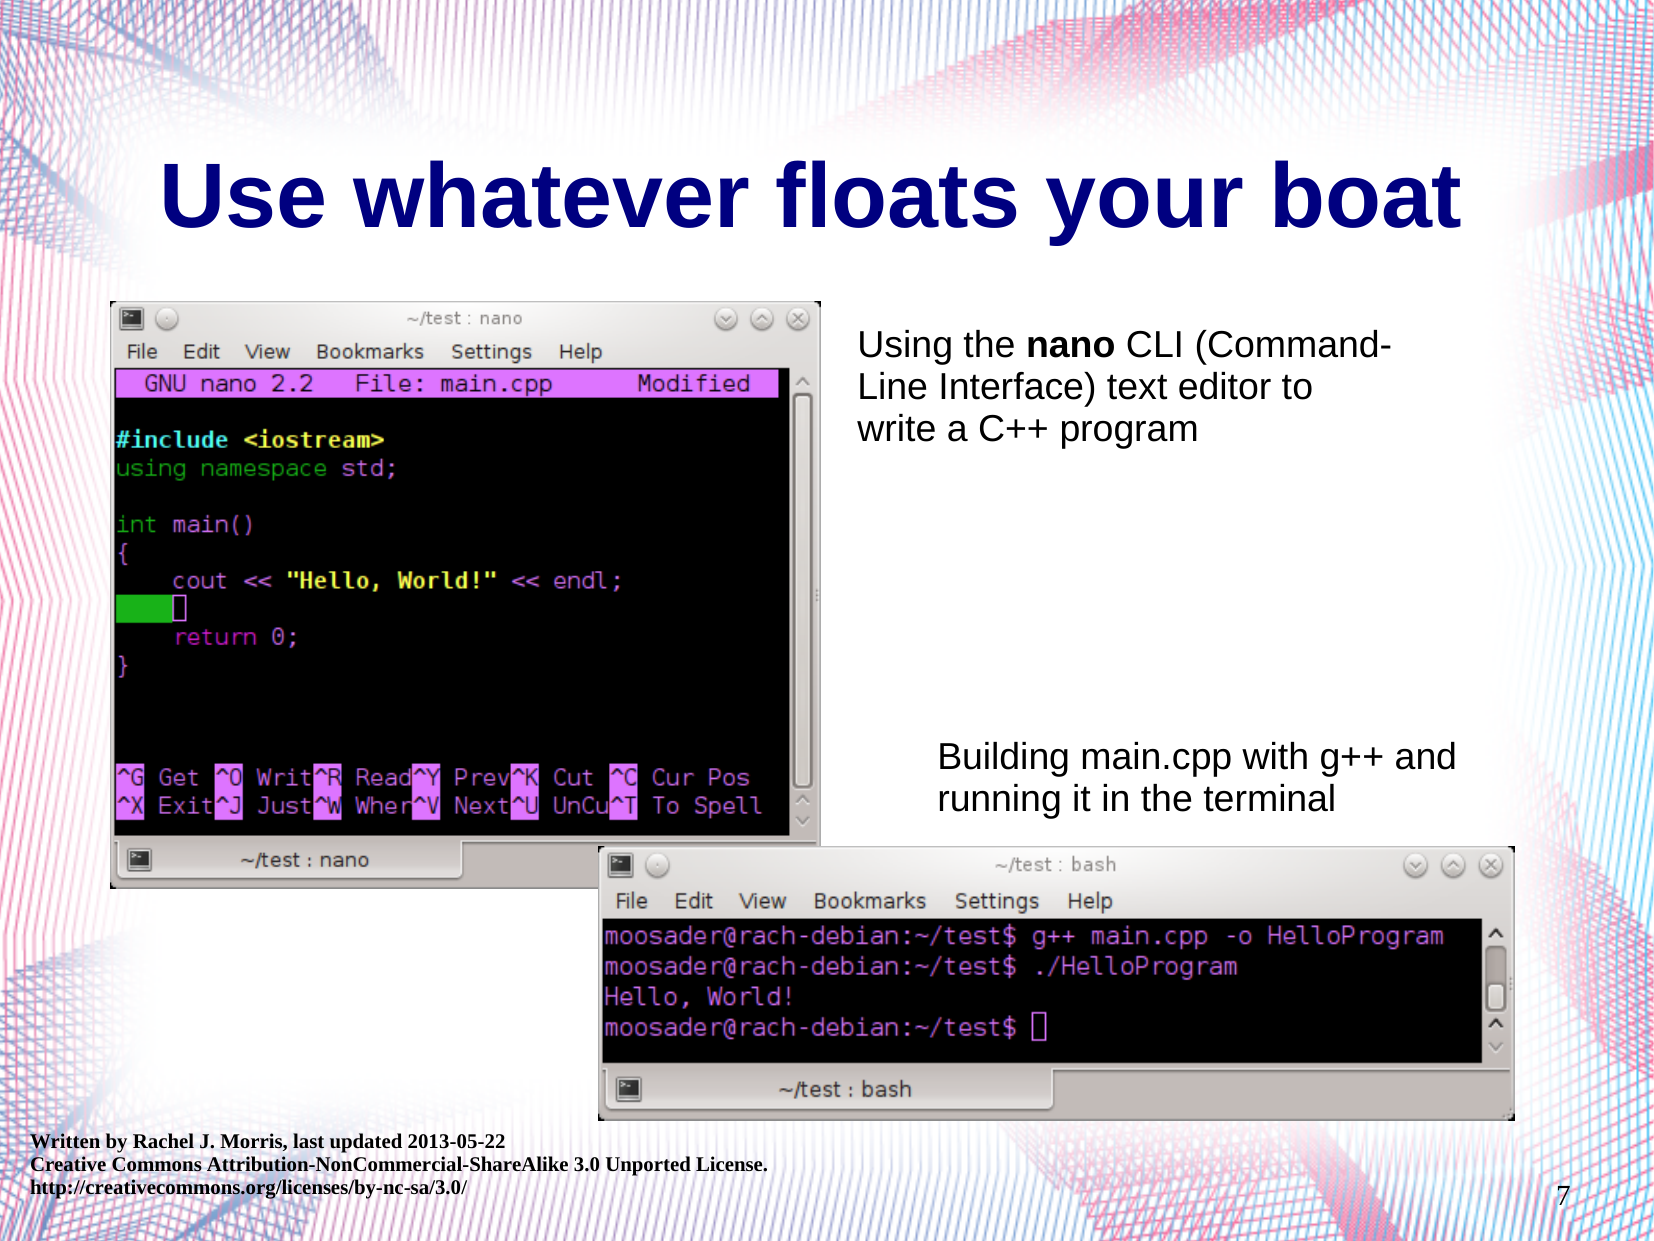

# Use whatever floats your boat
Using the nano CLI (Command-Line Interface) text editor to write a C++ program
Building main.cpp with g++ and running it in the terminal
7